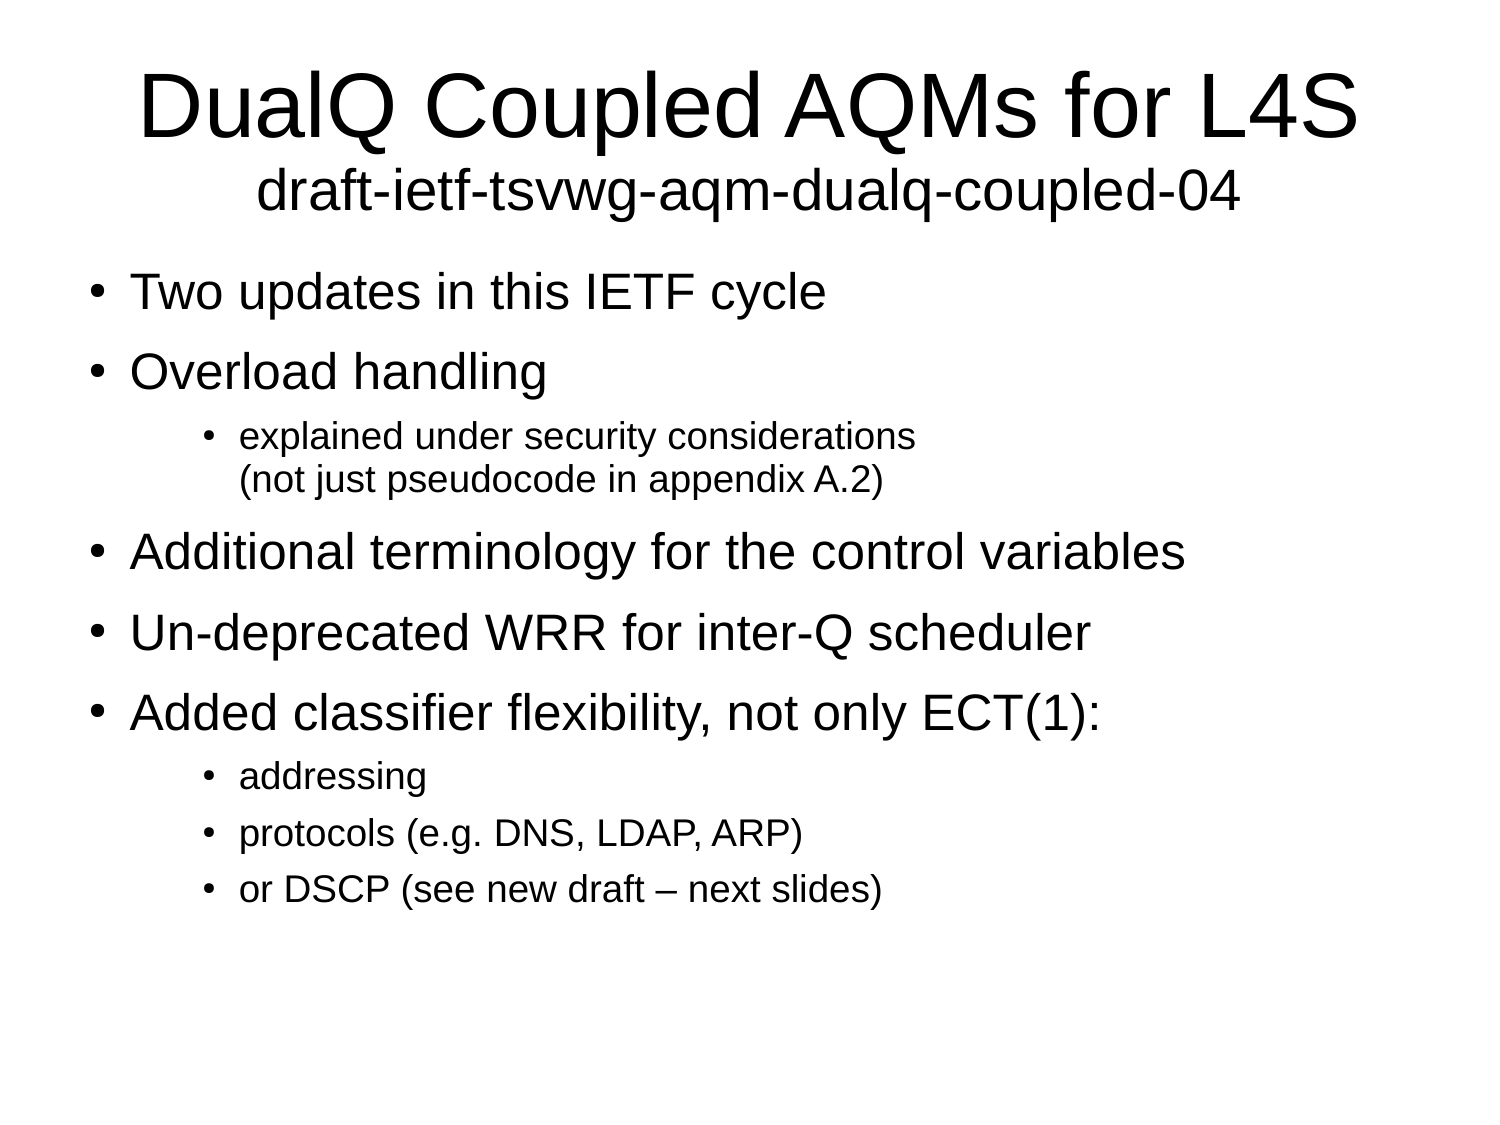

# DualQ Coupled AQMs for L4S draft-ietf-tsvwg-aqm-dualq-coupled-04
Two updates in this IETF cycle
Overload handling
explained under security considerations
(not just pseudocode in appendix A.2)
Additional terminology for the control variables
Un-deprecated WRR for inter-Q scheduler
Added classifier flexibility, not only ECT(1):
addressing
protocols (e.g. DNS, LDAP, ARP)
or DSCP (see new draft – next slides)